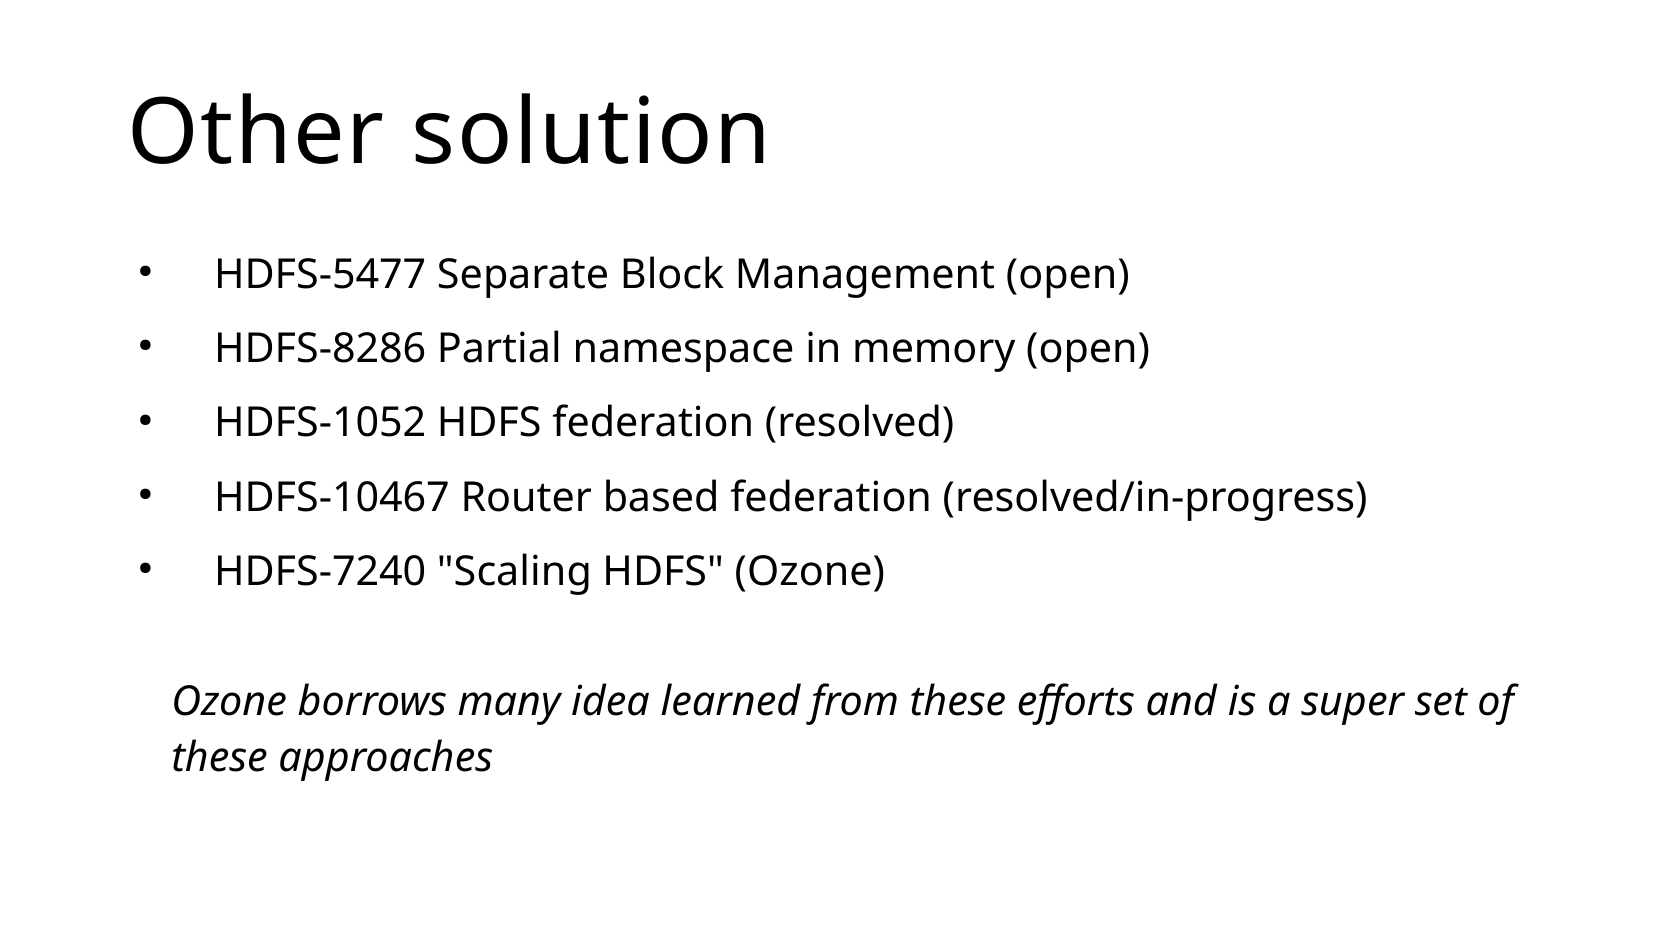

# Other solution
 HDFS-5477 Separate Block Management (open)
 HDFS-8286 Partial namespace in memory (open)
 HDFS-1052 HDFS federation (resolved)
 HDFS-10467 Router based federation (resolved/in-progress)
 HDFS-7240 "Scaling HDFS" (Ozone)
Ozone borrows many idea learned from these efforts and is a super set of these approaches